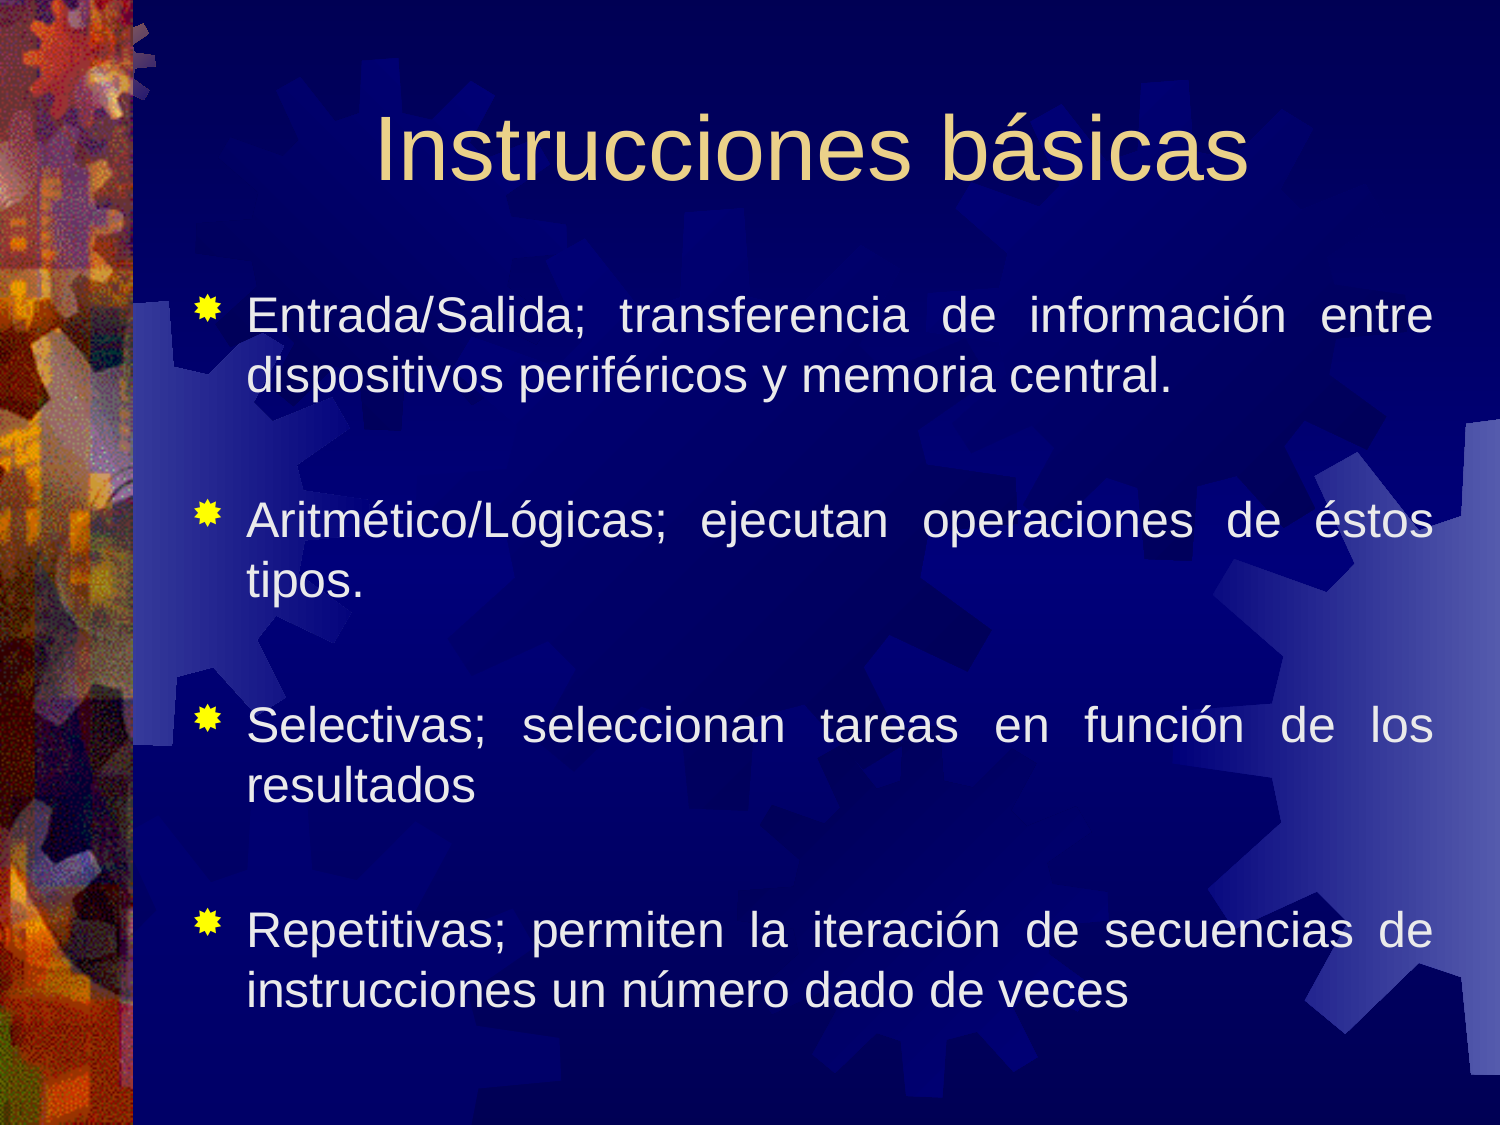

# Instrucciones básicas
Entrada/Salida; transferencia de información entre dispositivos periféricos y memoria central.
Aritmético/Lógicas; ejecutan operaciones de éstos tipos.
Selectivas; seleccionan tareas en función de los resultados
Repetitivas; permiten la iteración de secuencias de instrucciones un número dado de veces